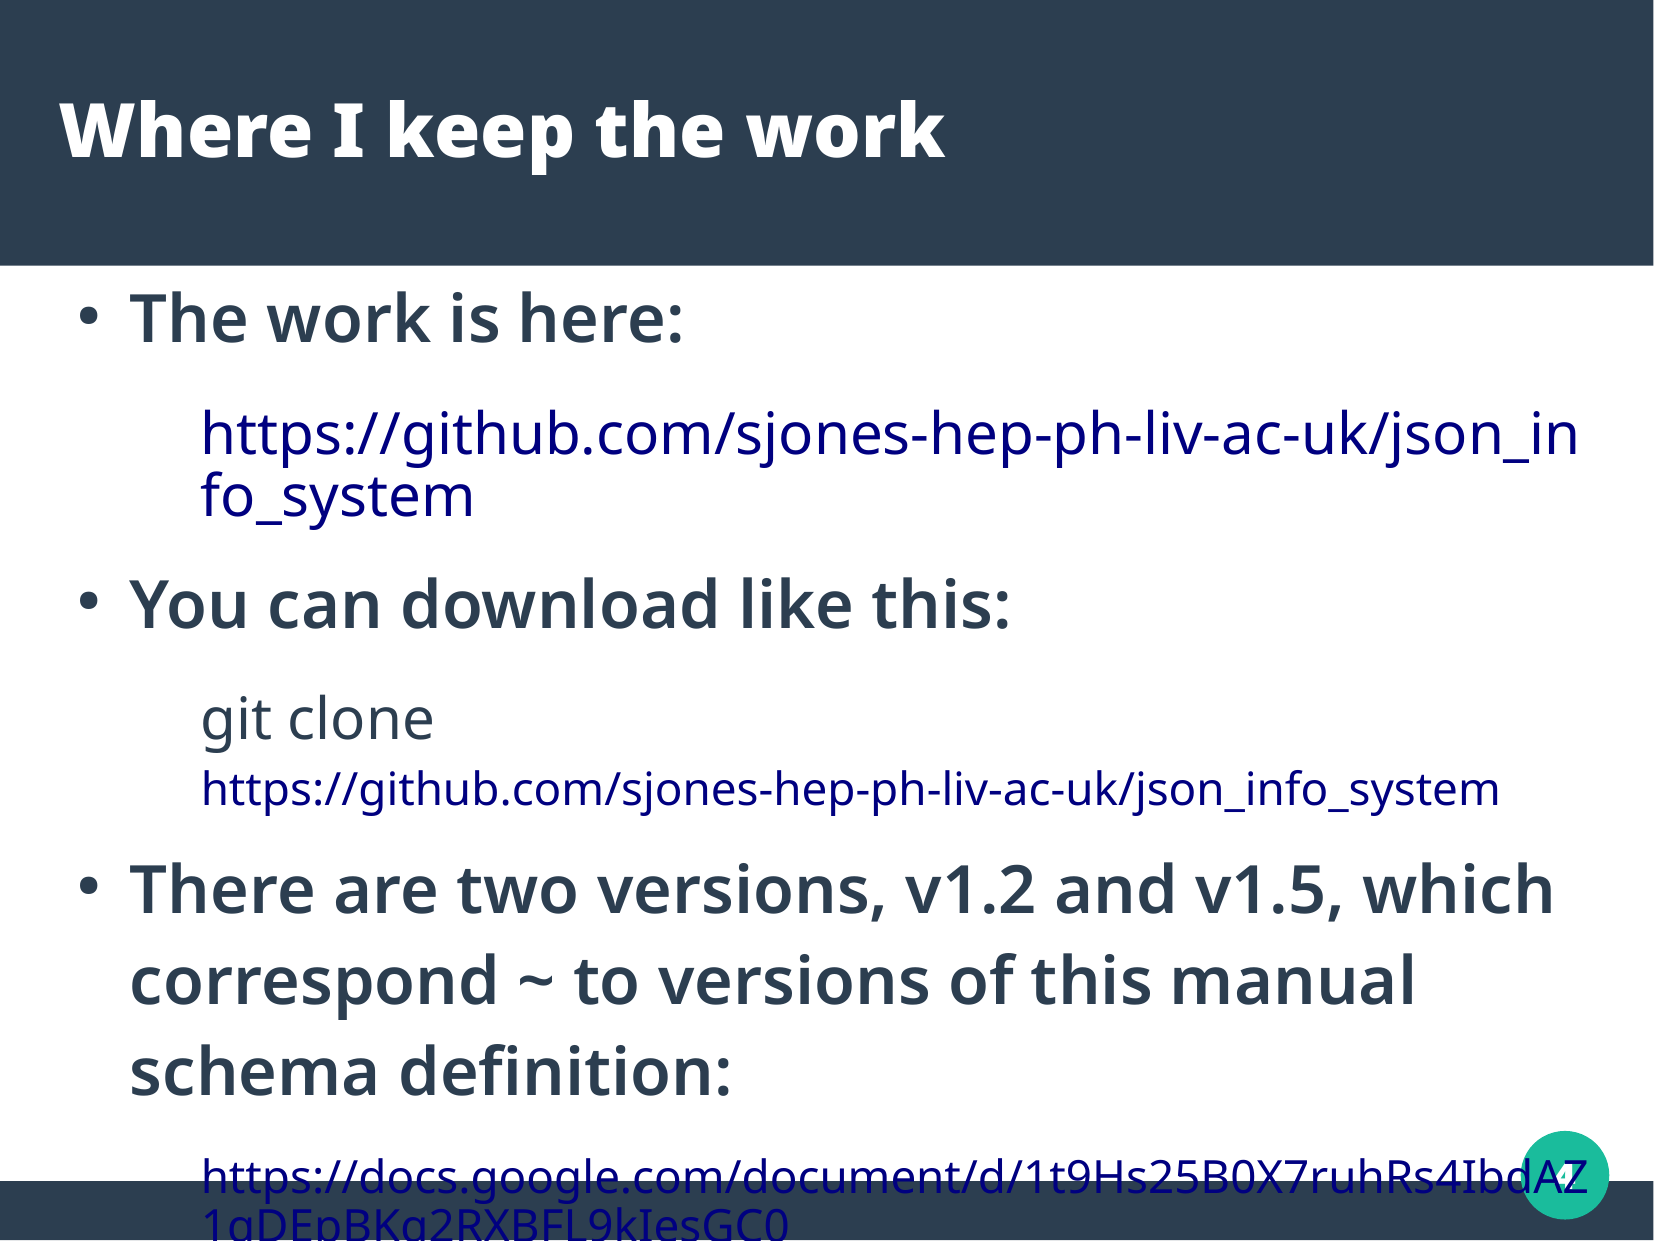

# Where I keep the work
The work is here:
https://github.com/sjones-hep-ph-liv-ac-uk/json_info_system
You can download like this:
git clone https://github.com/sjones-hep-ph-liv-ac-uk/json_info_system
There are two versions, v1.2 and v1.5, which correspond ~ to versions of this manual schema definition:
https://docs.google.com/document/d/1t9Hs25B0X7ruhRs4IbdAZ1qDEpBKg2RXBFL9kIesGC0
4